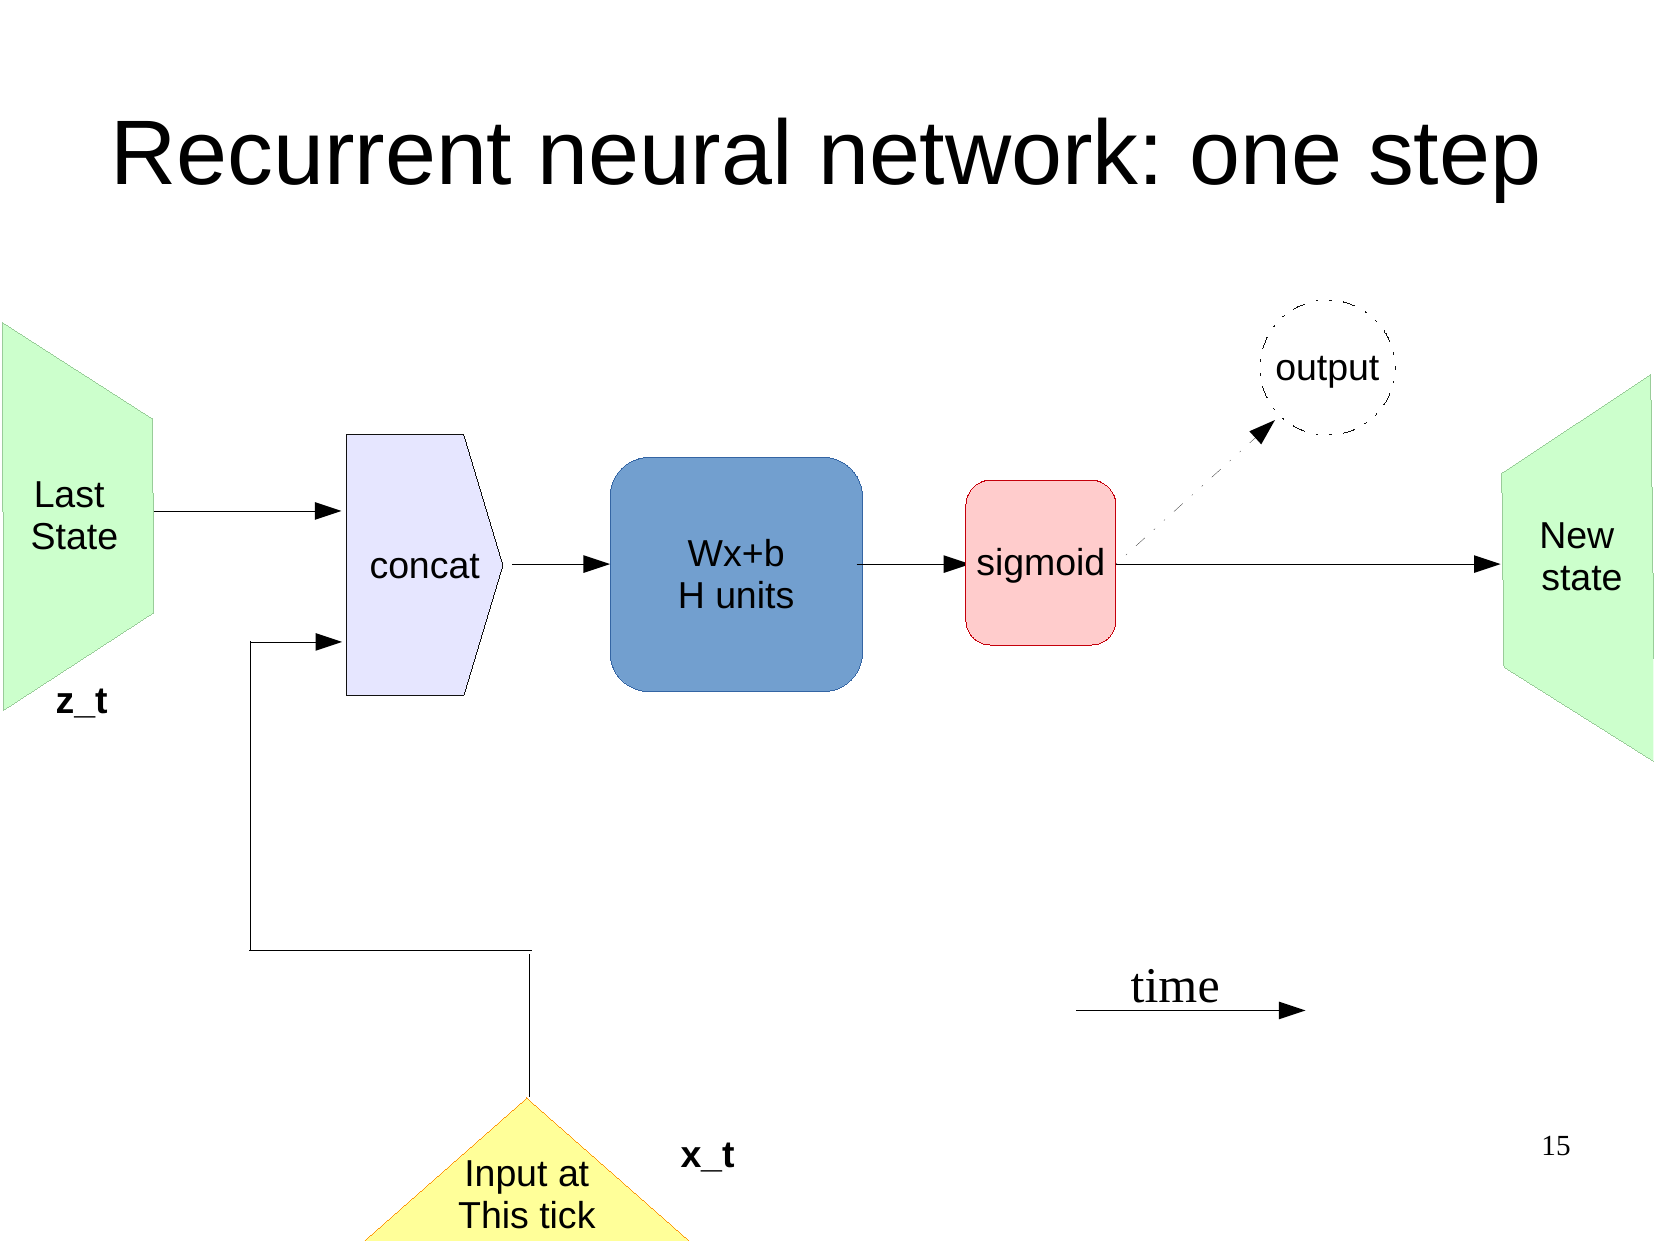

# Recurrent neural network: one step
output
concat
Wx+b
H units
Last
 State
sigmoid
New
state
z_t
time
Input at
This tick
x_t
15